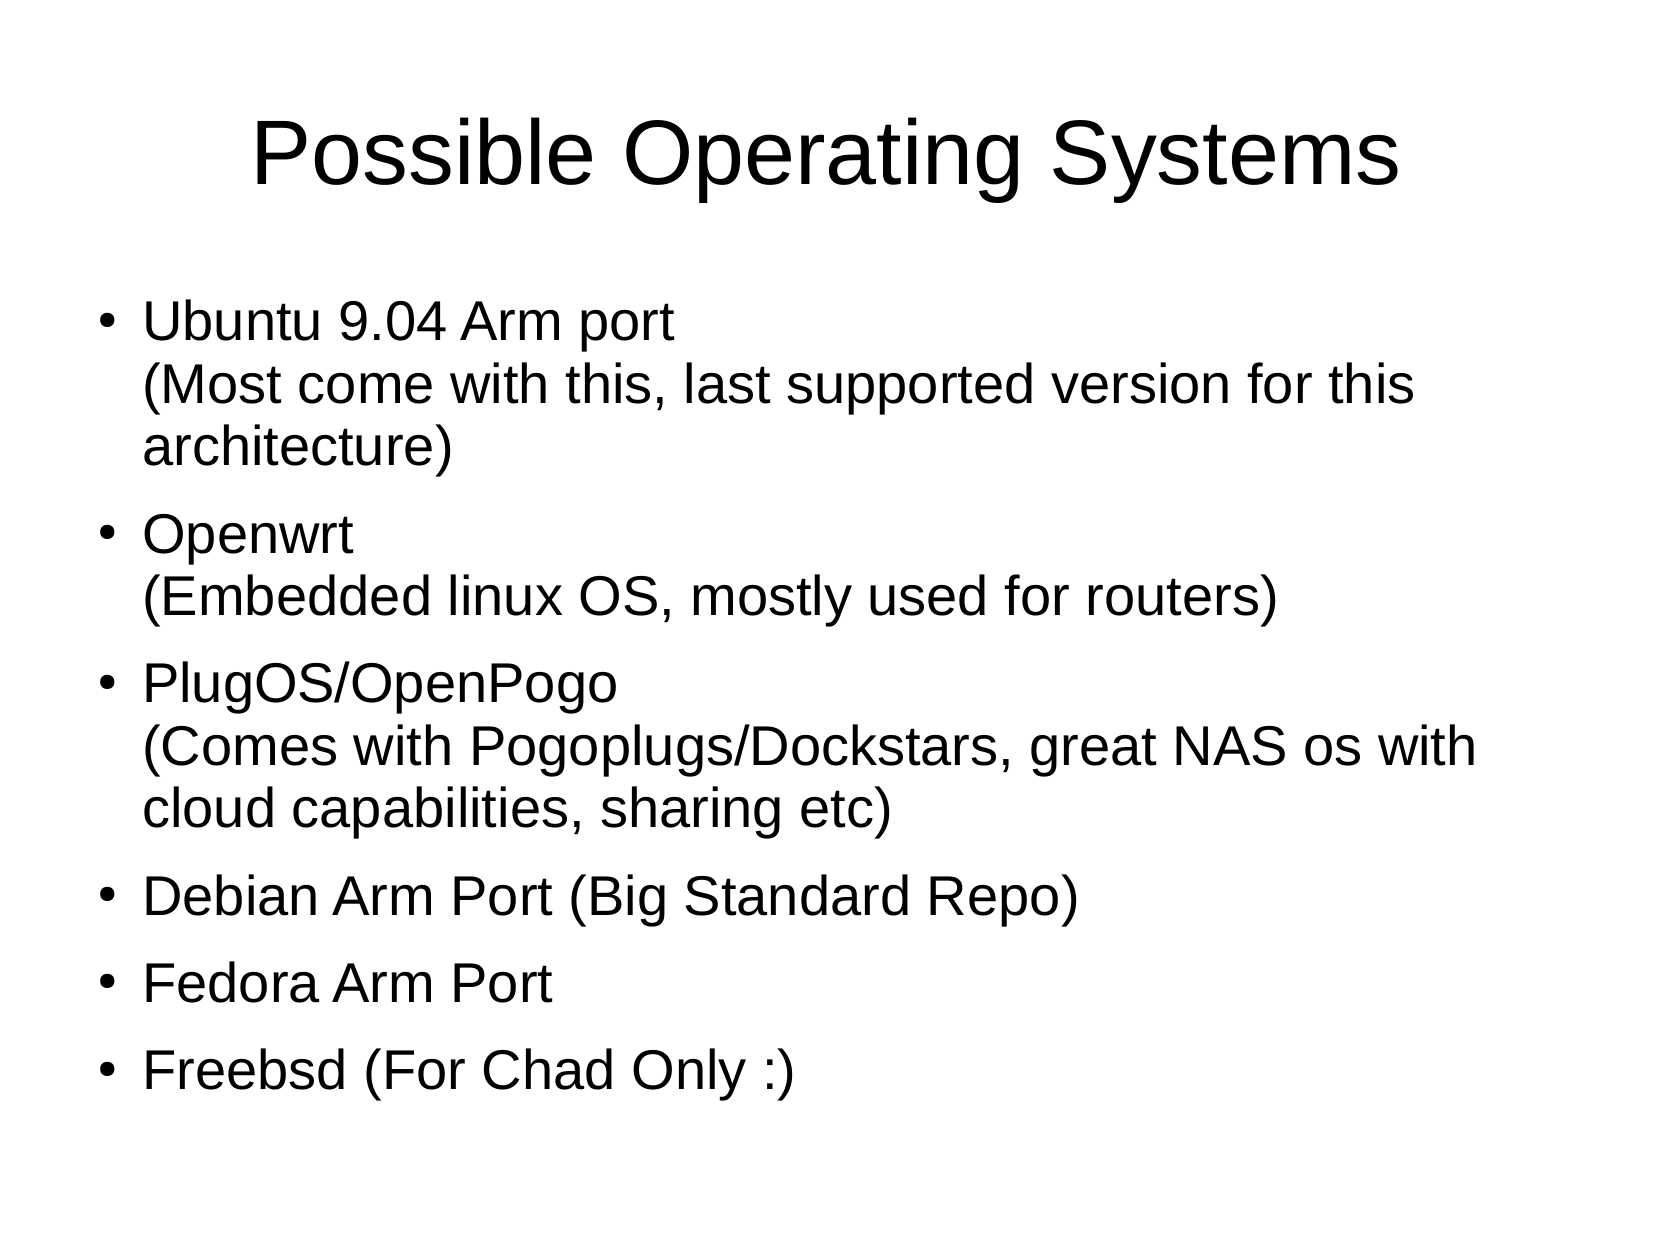

# Possible Operating Systems
Ubuntu 9.04 Arm port
(Most come with this, last supported version for this architecture)
Openwrt
(Embedded linux OS, mostly used for routers)
PlugOS/OpenPogo
(Comes with Pogoplugs/Dockstars, great NAS os with cloud capabilities, sharing etc)
Debian Arm Port (Big Standard Repo)
Fedora Arm Port
Freebsd (For Chad Only :)